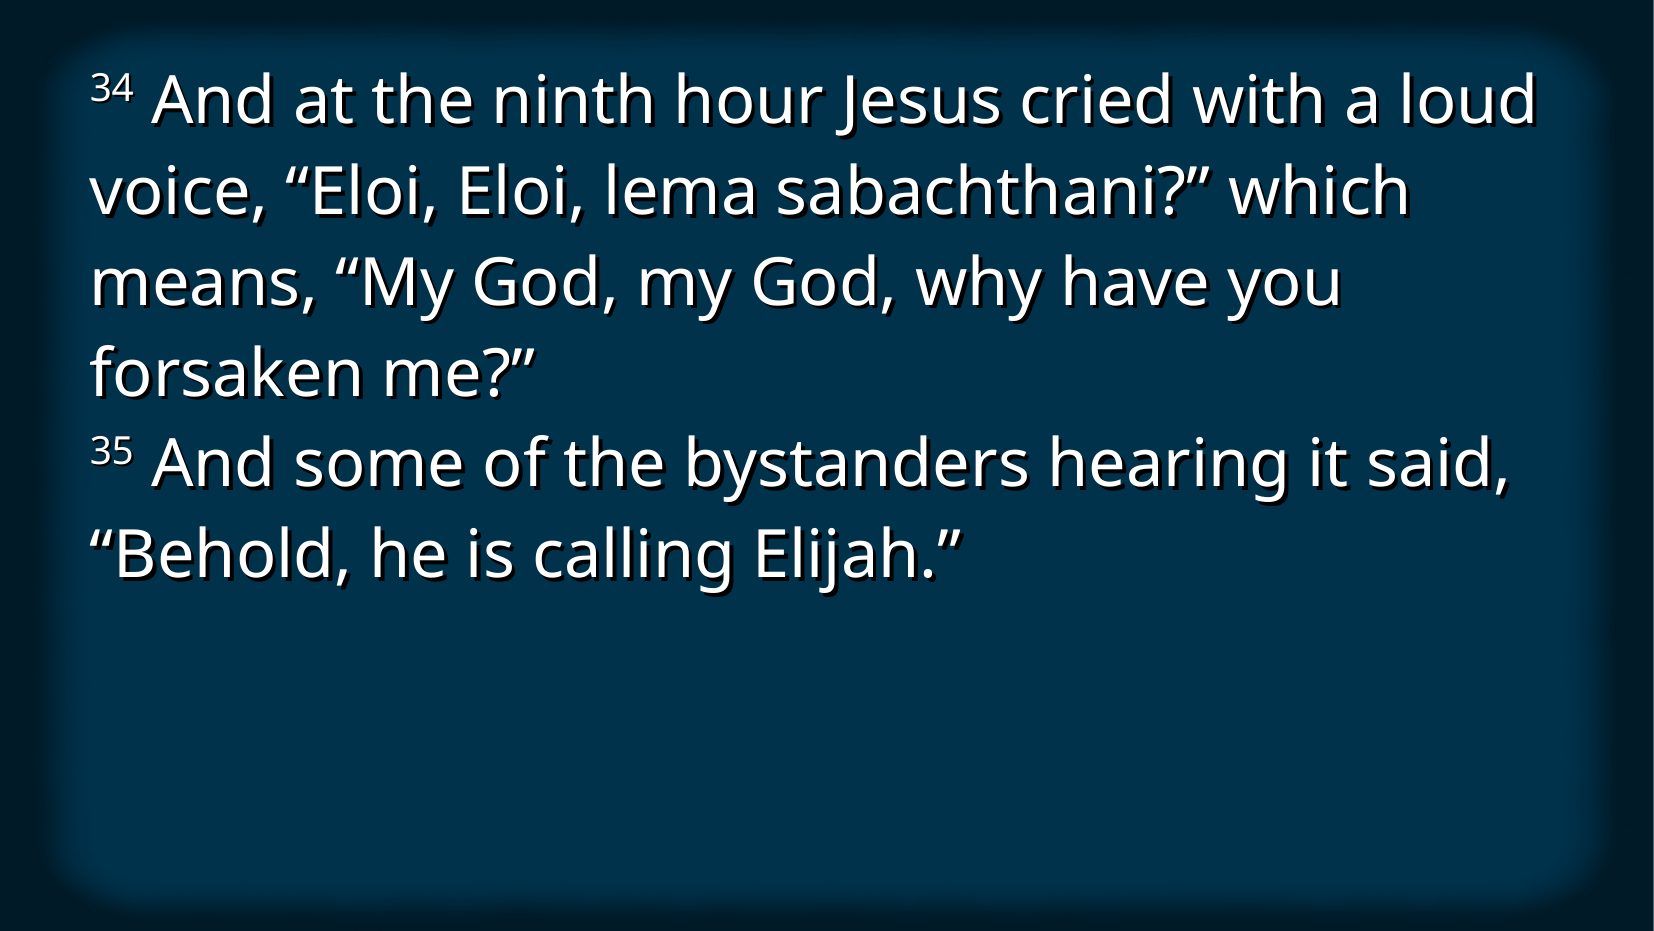

34 And at the ninth hour Jesus cried with a loud voice, “Eloi, Eloi, lema sabachthani?” which means, “My God, my God, why have you forsaken me?”
35 And some of the bystanders hearing it said, “Behold, he is calling Elijah.”